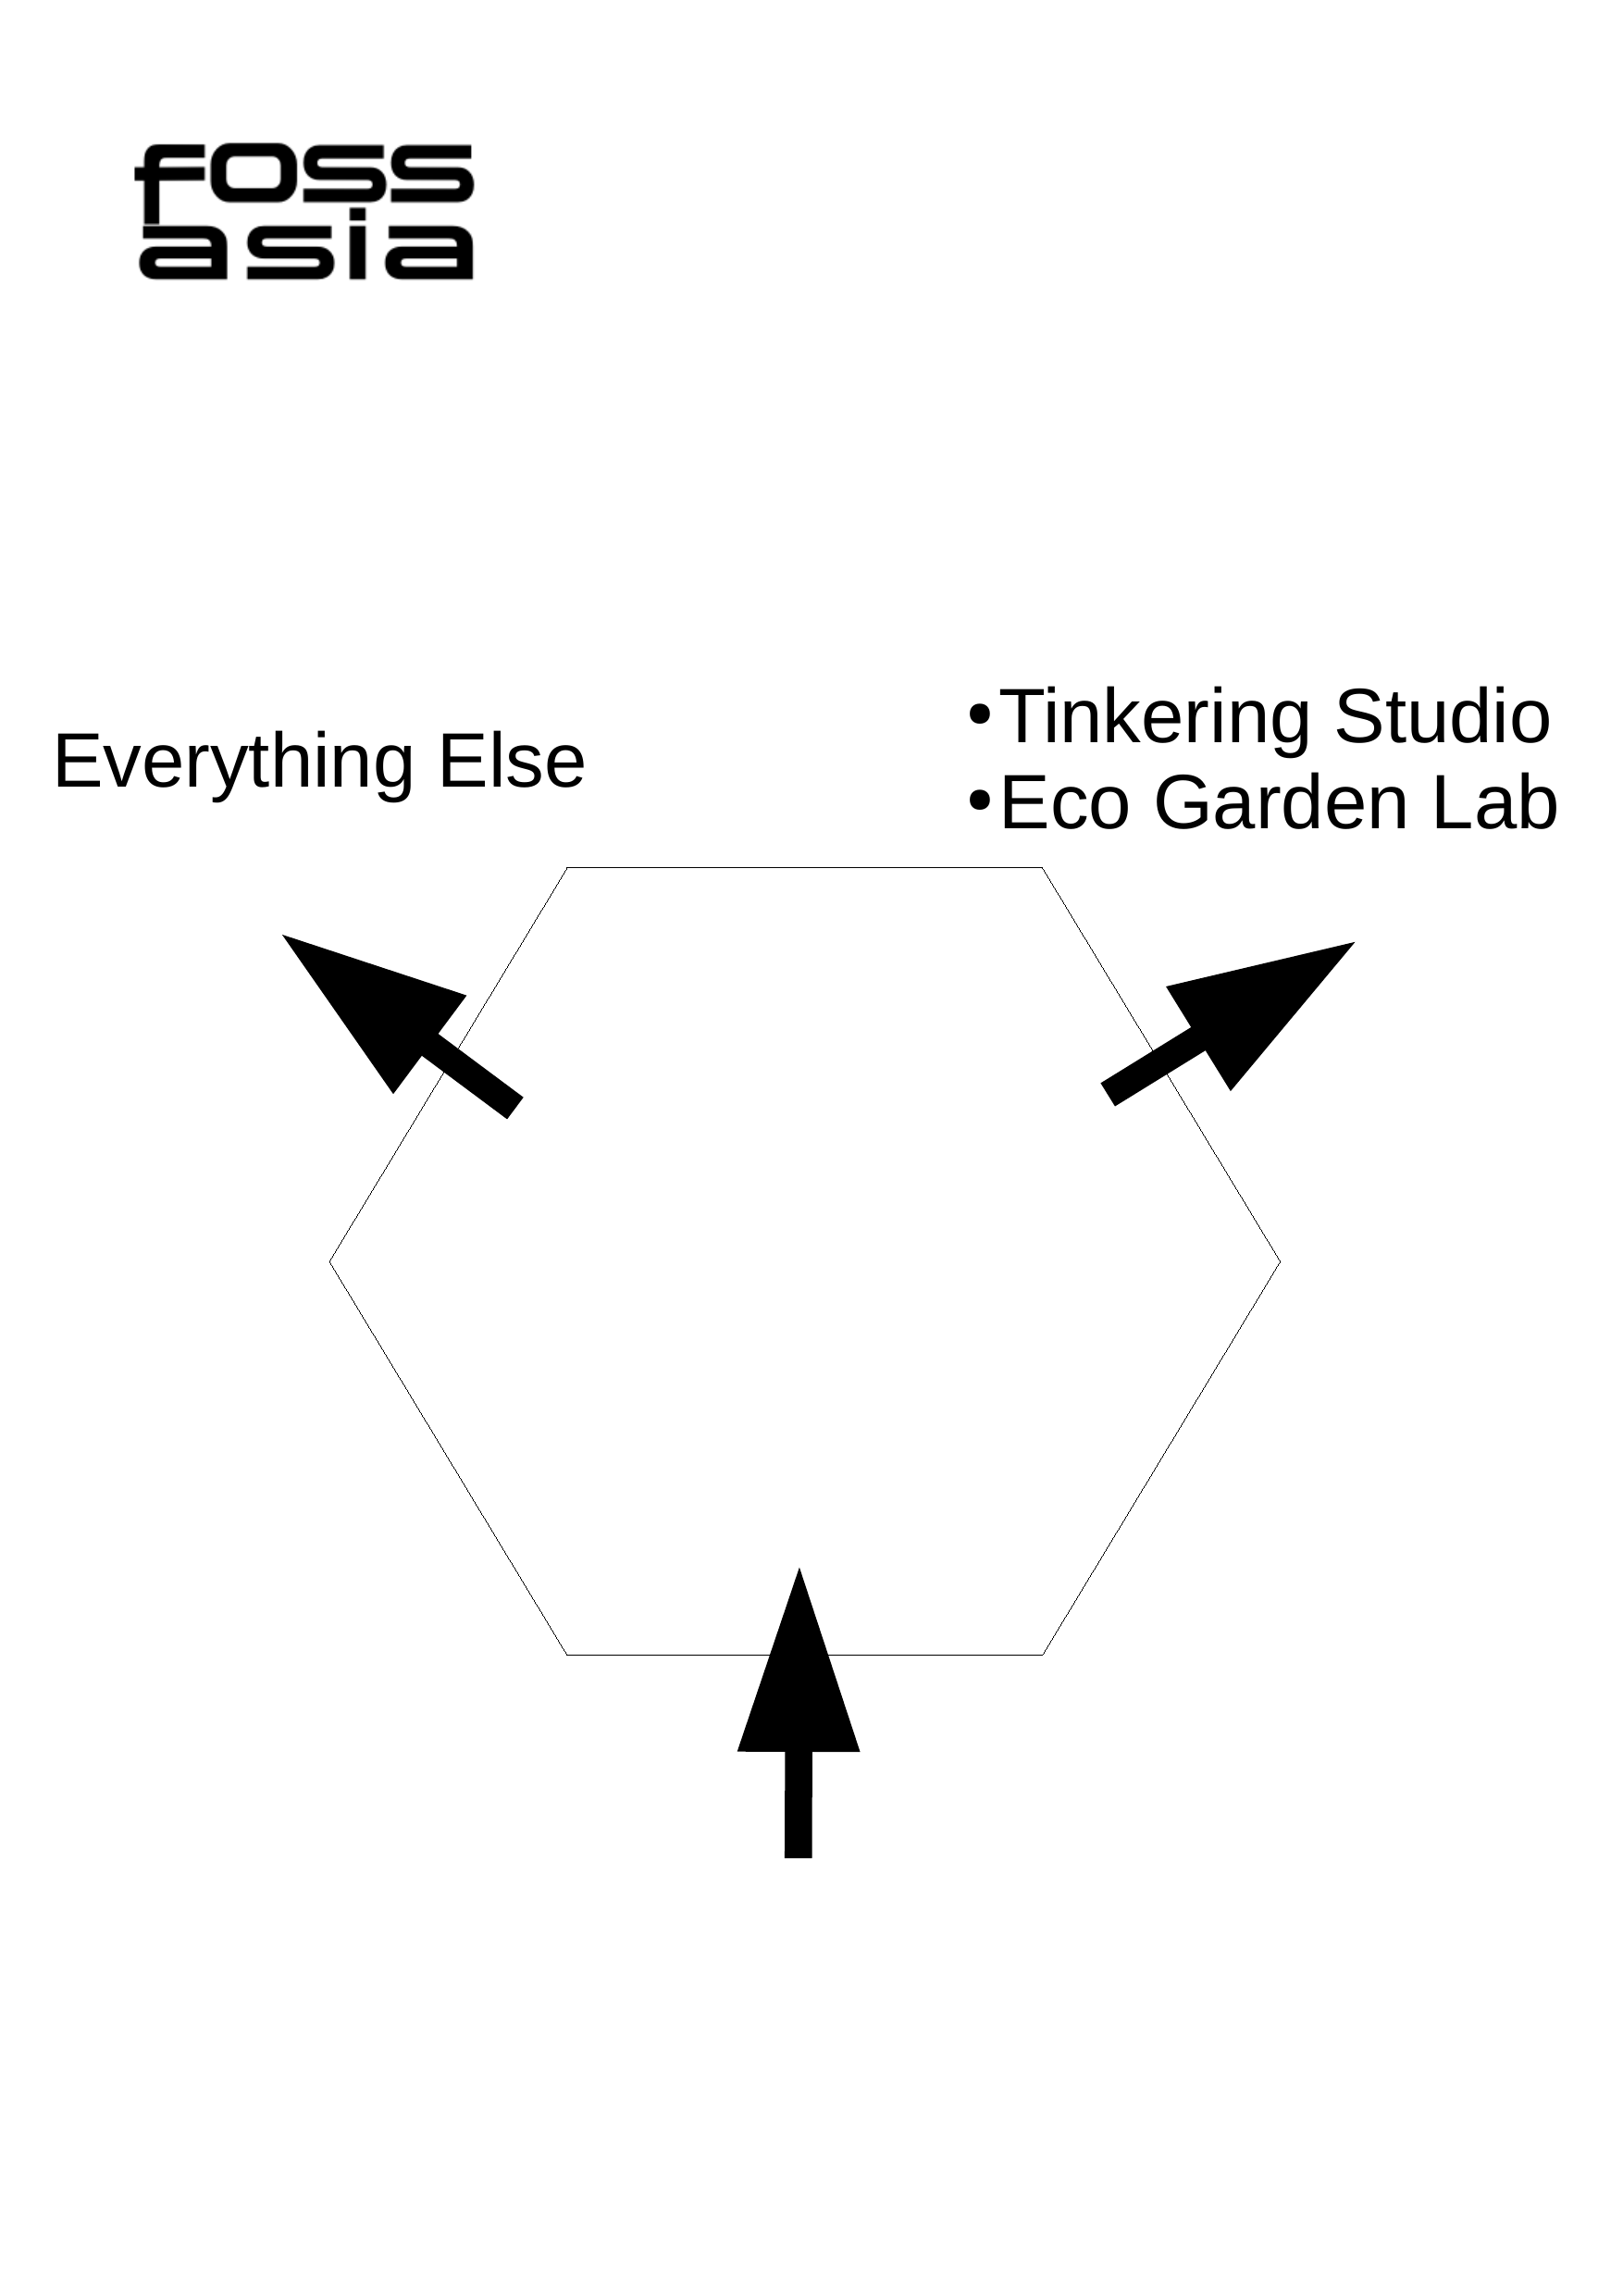

Tinkering Studio
Eco Garden Lab
Everything Else